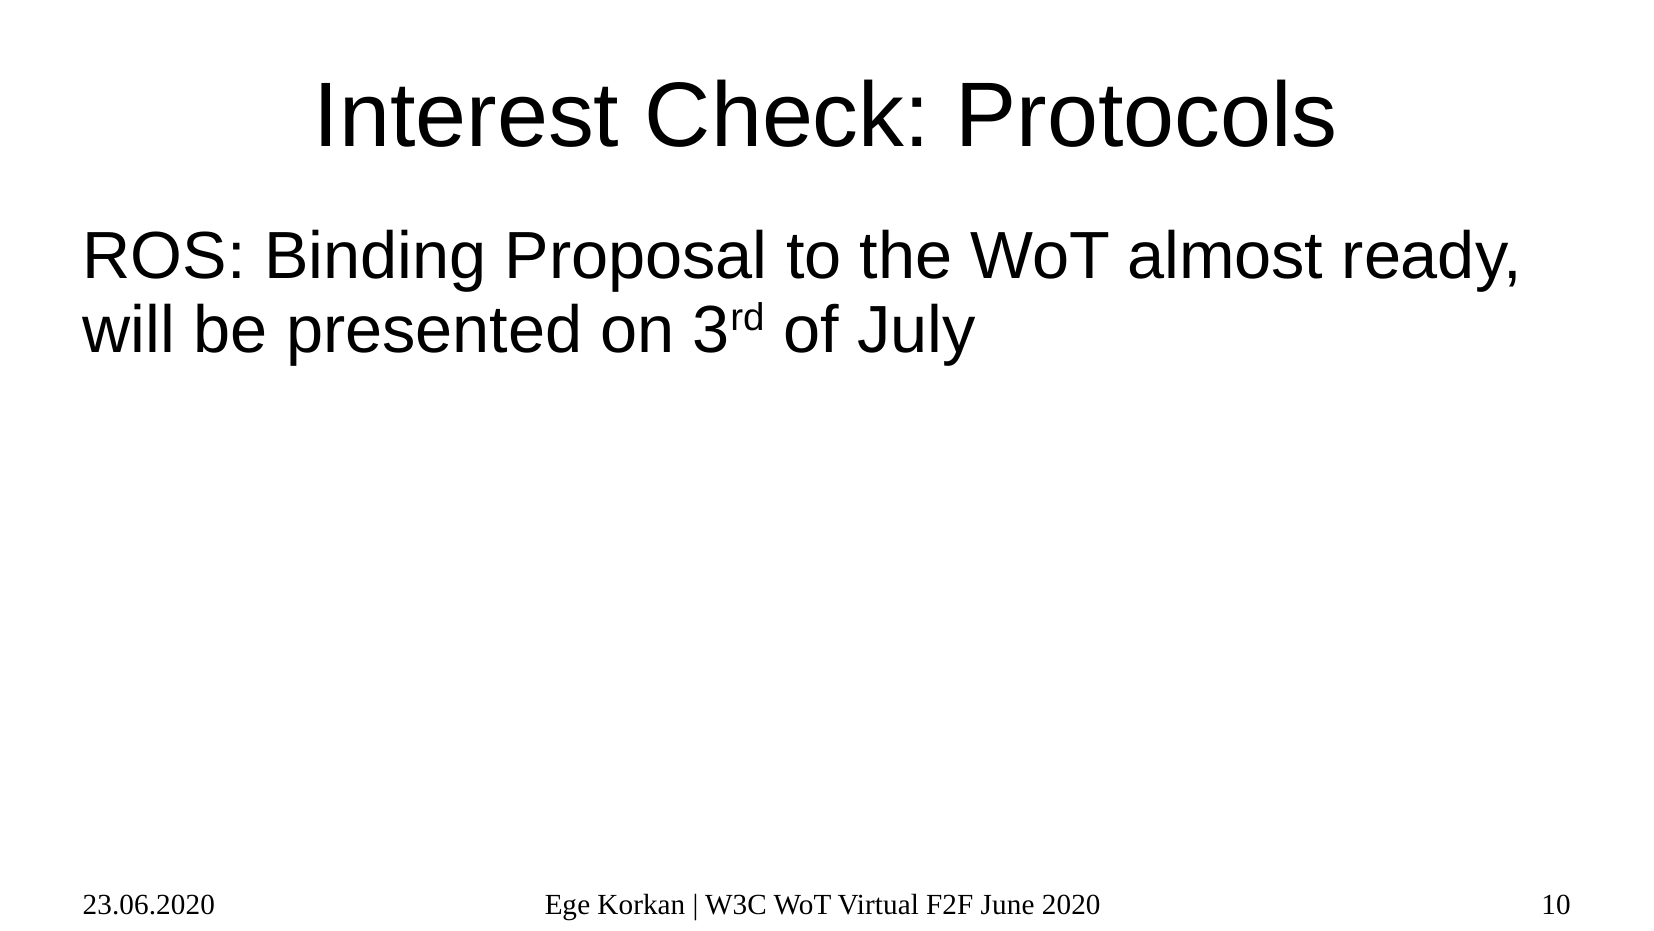

# Interest Check: Protocols
ROS: Binding Proposal to the WoT almost ready, will be presented on 3rd of July
23.06.2020
Ege Korkan | W3C WoT Virtual F2F June 2020
10